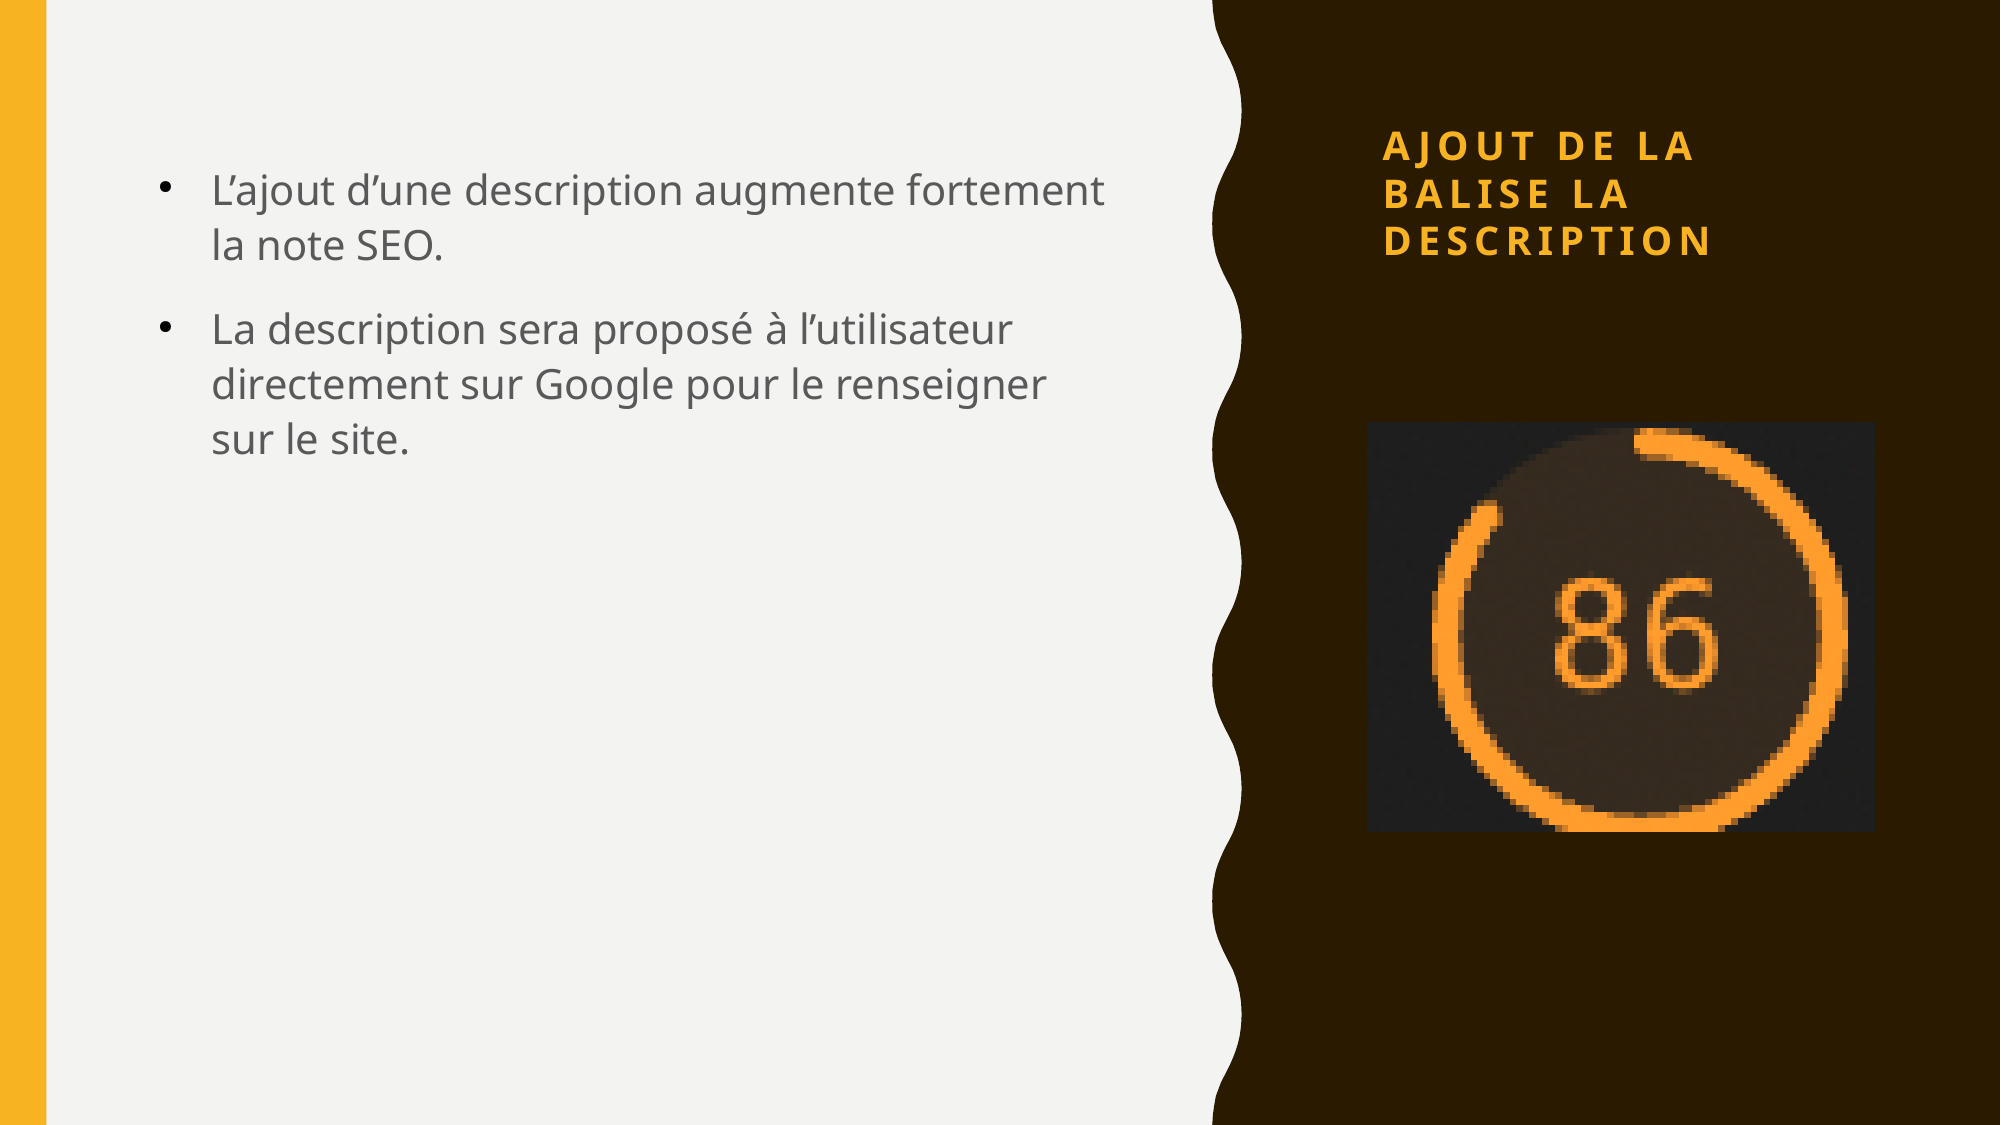

# Ajout de la balise la description
L’ajout d’une description augmente fortement la note SEO.
La description sera proposé à l’utilisateur directement sur Google pour le renseigner sur le site.